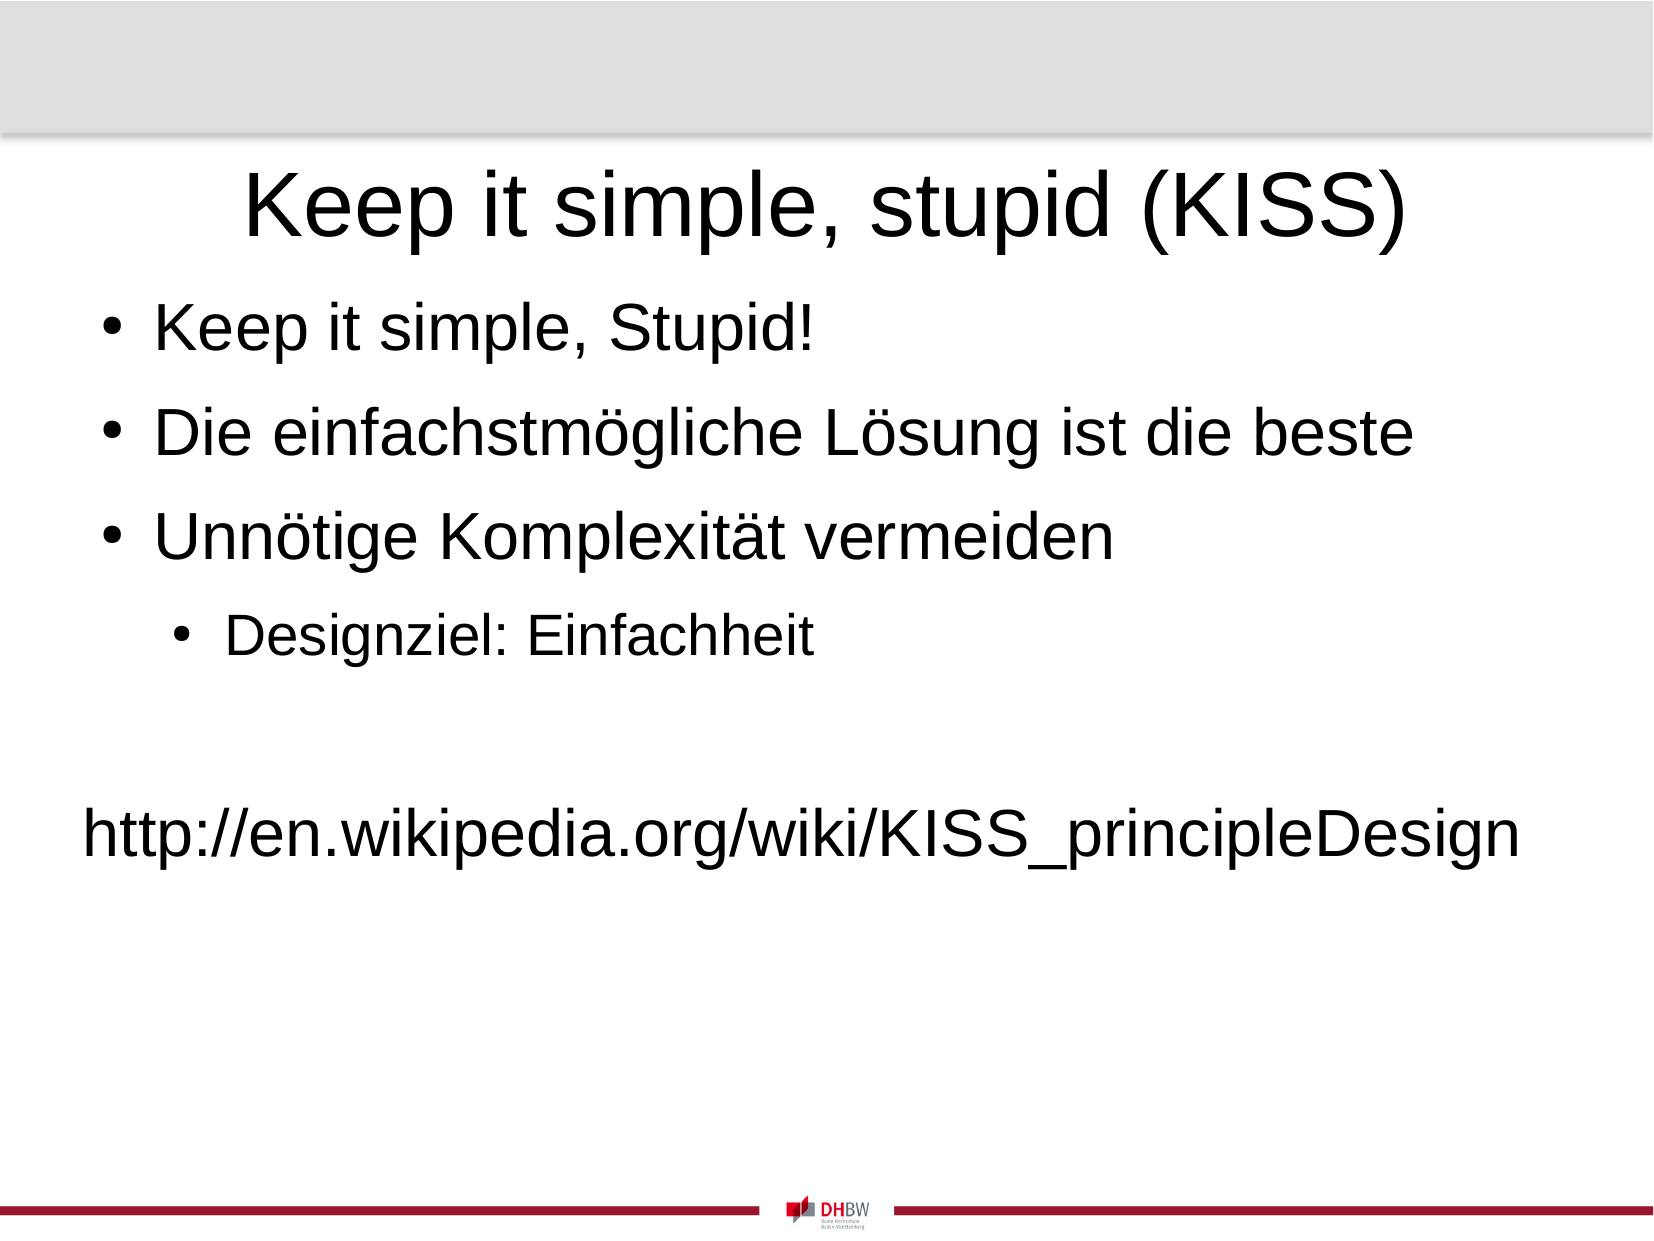

# Keep it simple, stupid (KISS)
Keep it simple, Stupid!
Die einfachstmögliche Lösung ist die beste
Unnötige Komplexität vermeiden
Designziel: Einfachheit
http://en.wikipedia.org/wiki/KISS_principleDesign